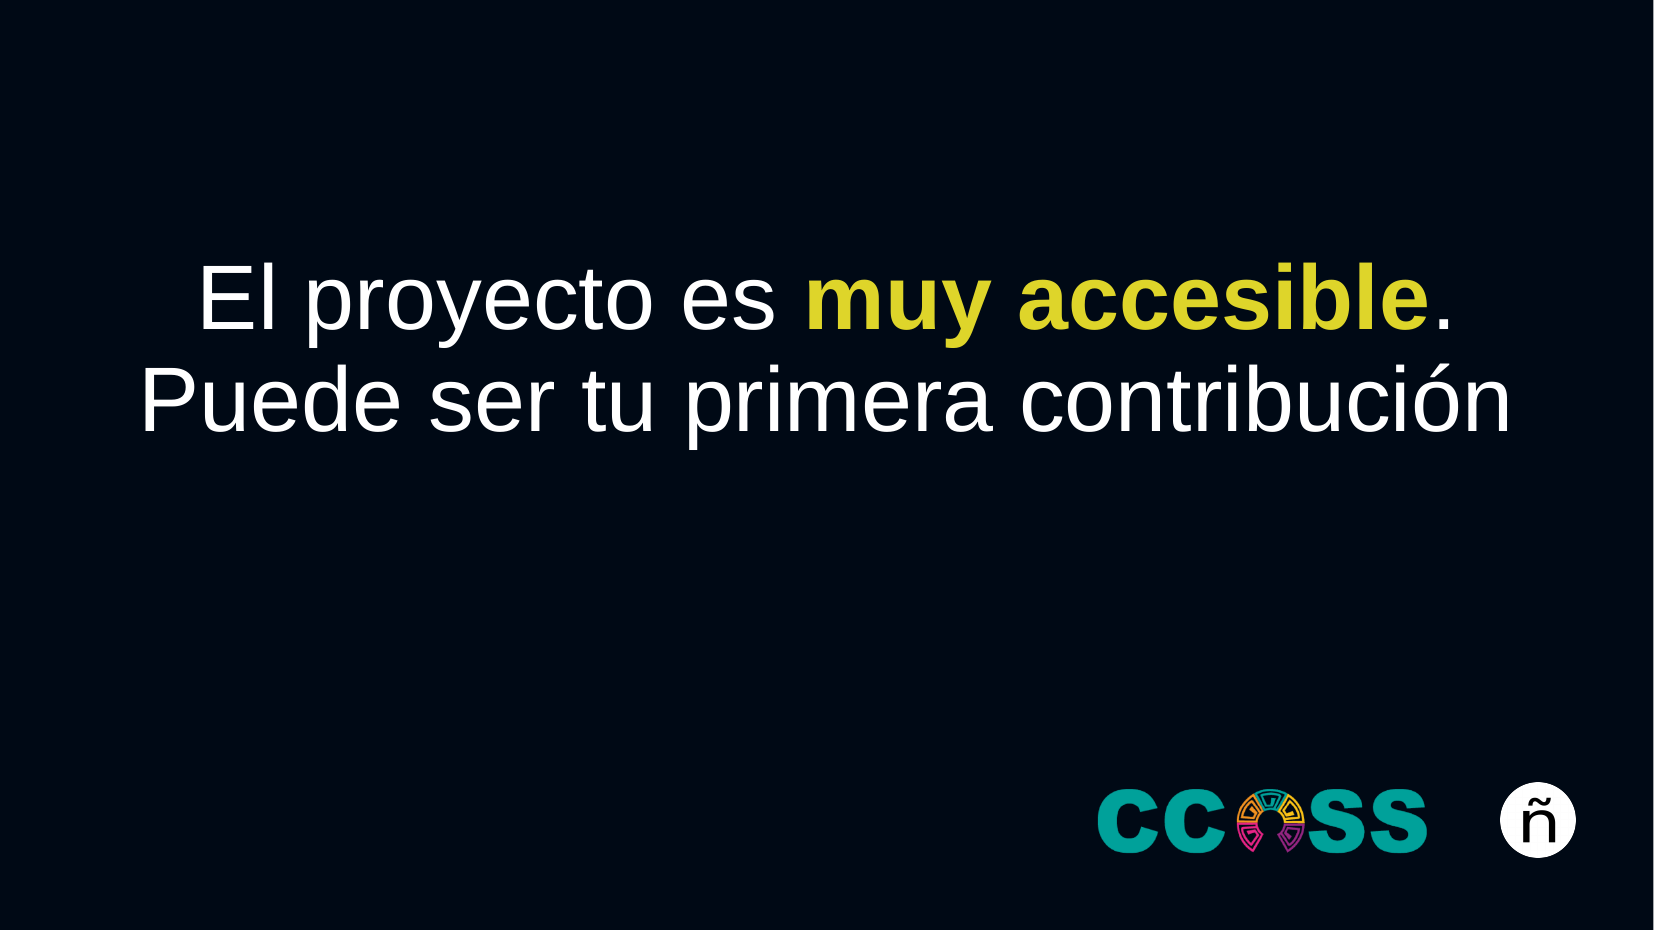

# El proyecto es muy accesible. Puede ser tu primera contribución